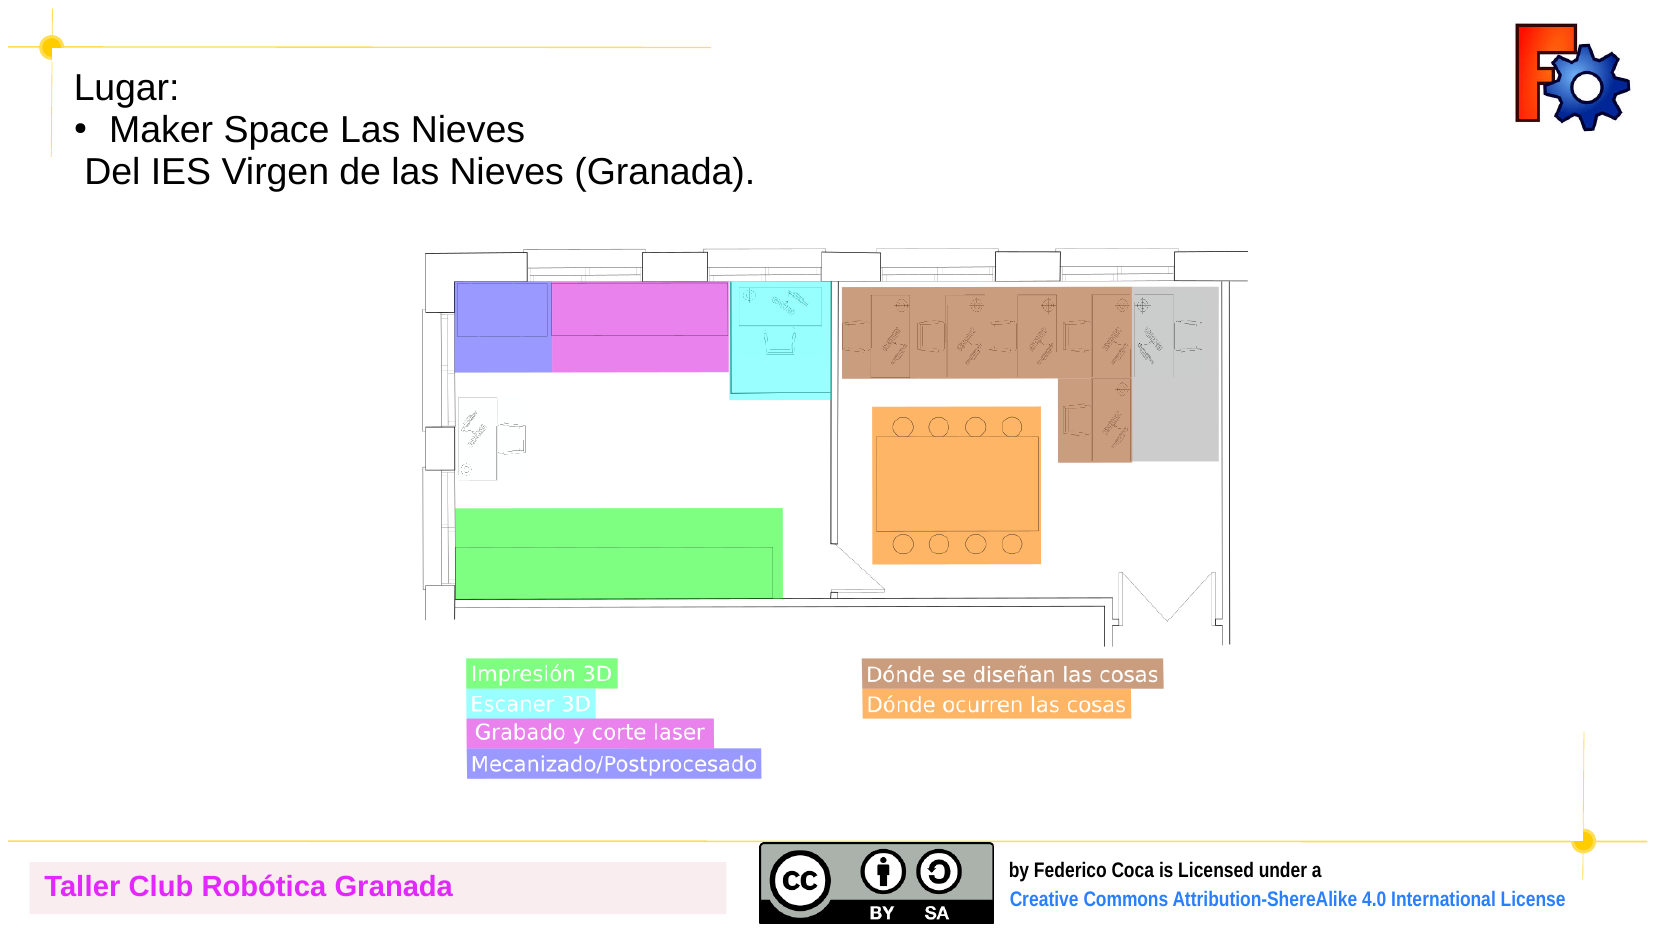

Lugar:
Maker Space Las Nieves
 Del IES Virgen de las Nieves (Granada).
Taller Club Robótica Granada